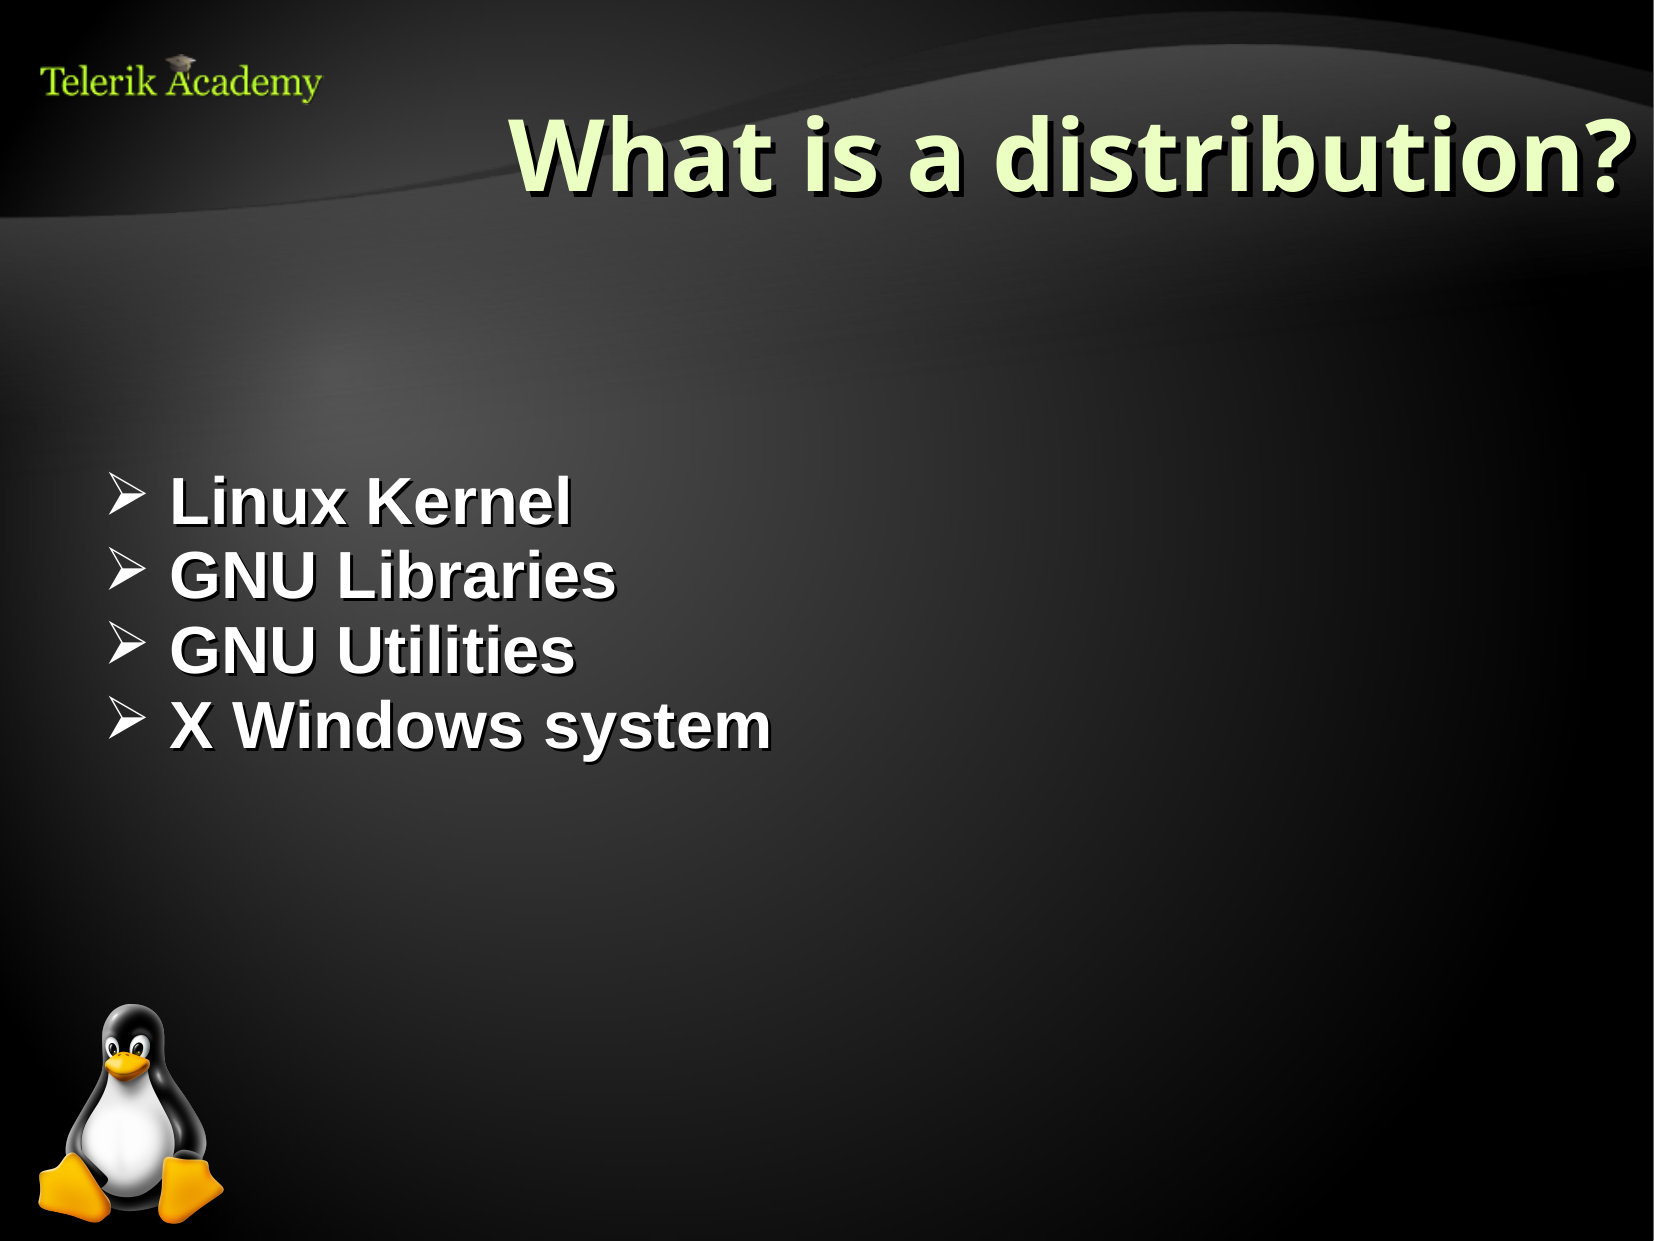

# What is a distribution?
 Linux Kernel
 GNU Libraries
 GNU Utilities
 X Windows system